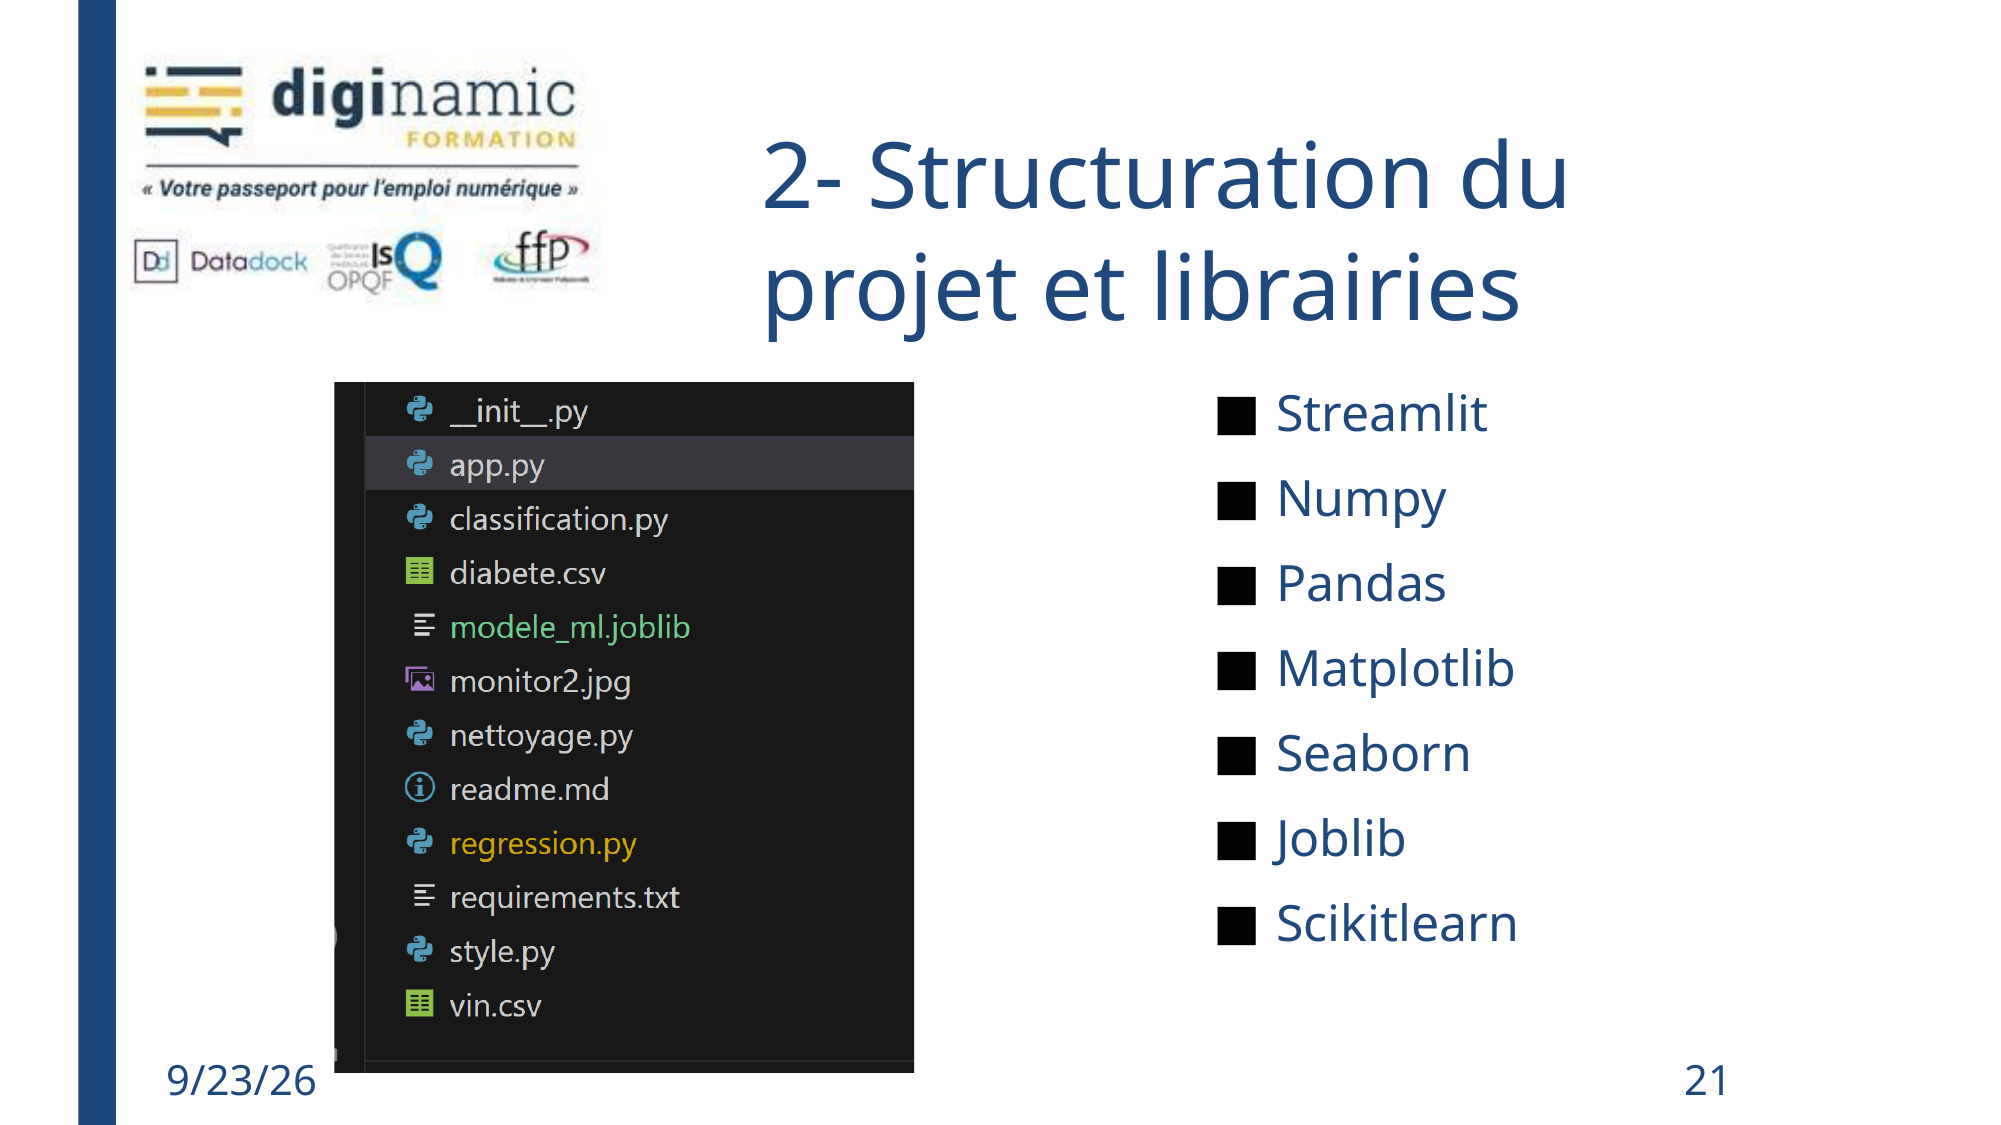

# 2- Structuration du projet et librairies
Streamlit
Numpy
Pandas
Matplotlib
Seaborn
Joblib
Scikitlearn
21